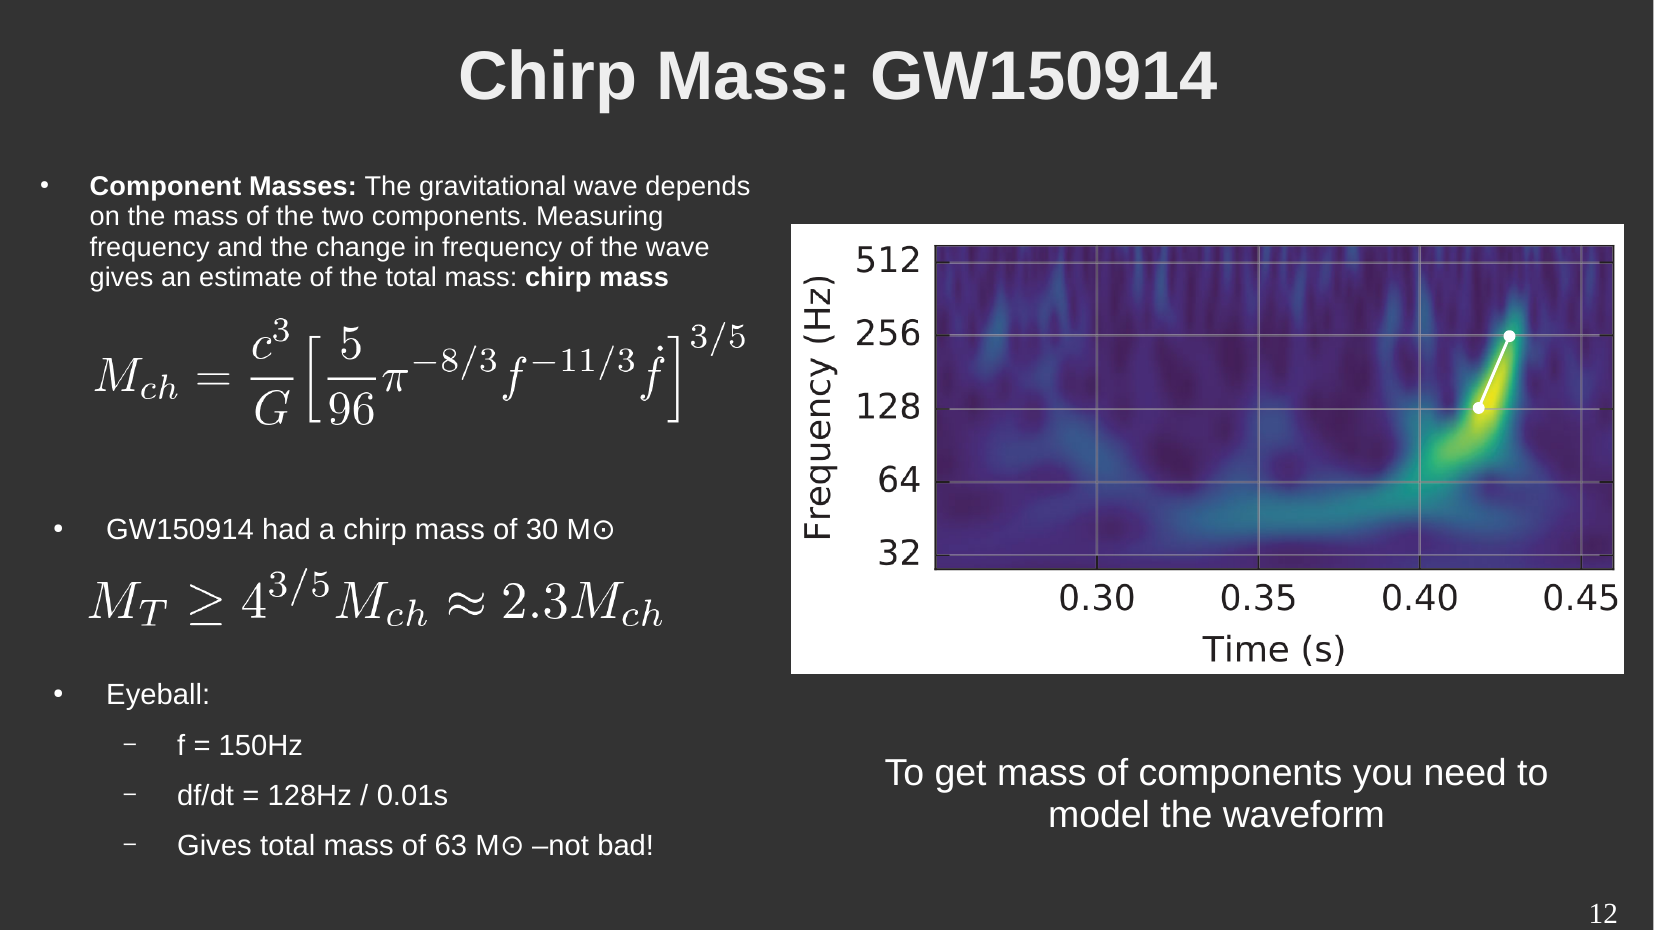

# Chirp Mass: GW150914
Component Masses: The gravitational wave depends on the mass of the two components. Measuring frequency and the change in frequency of the wave gives an estimate of the total mass: chirp mass
GW150914 had a chirp mass of 30 M⊙
Eyeball:
f = 150Hz
df/dt = 128Hz / 0.01s
Gives total mass of 63 M⊙ –not bad!
To get mass of components you need to model the waveform